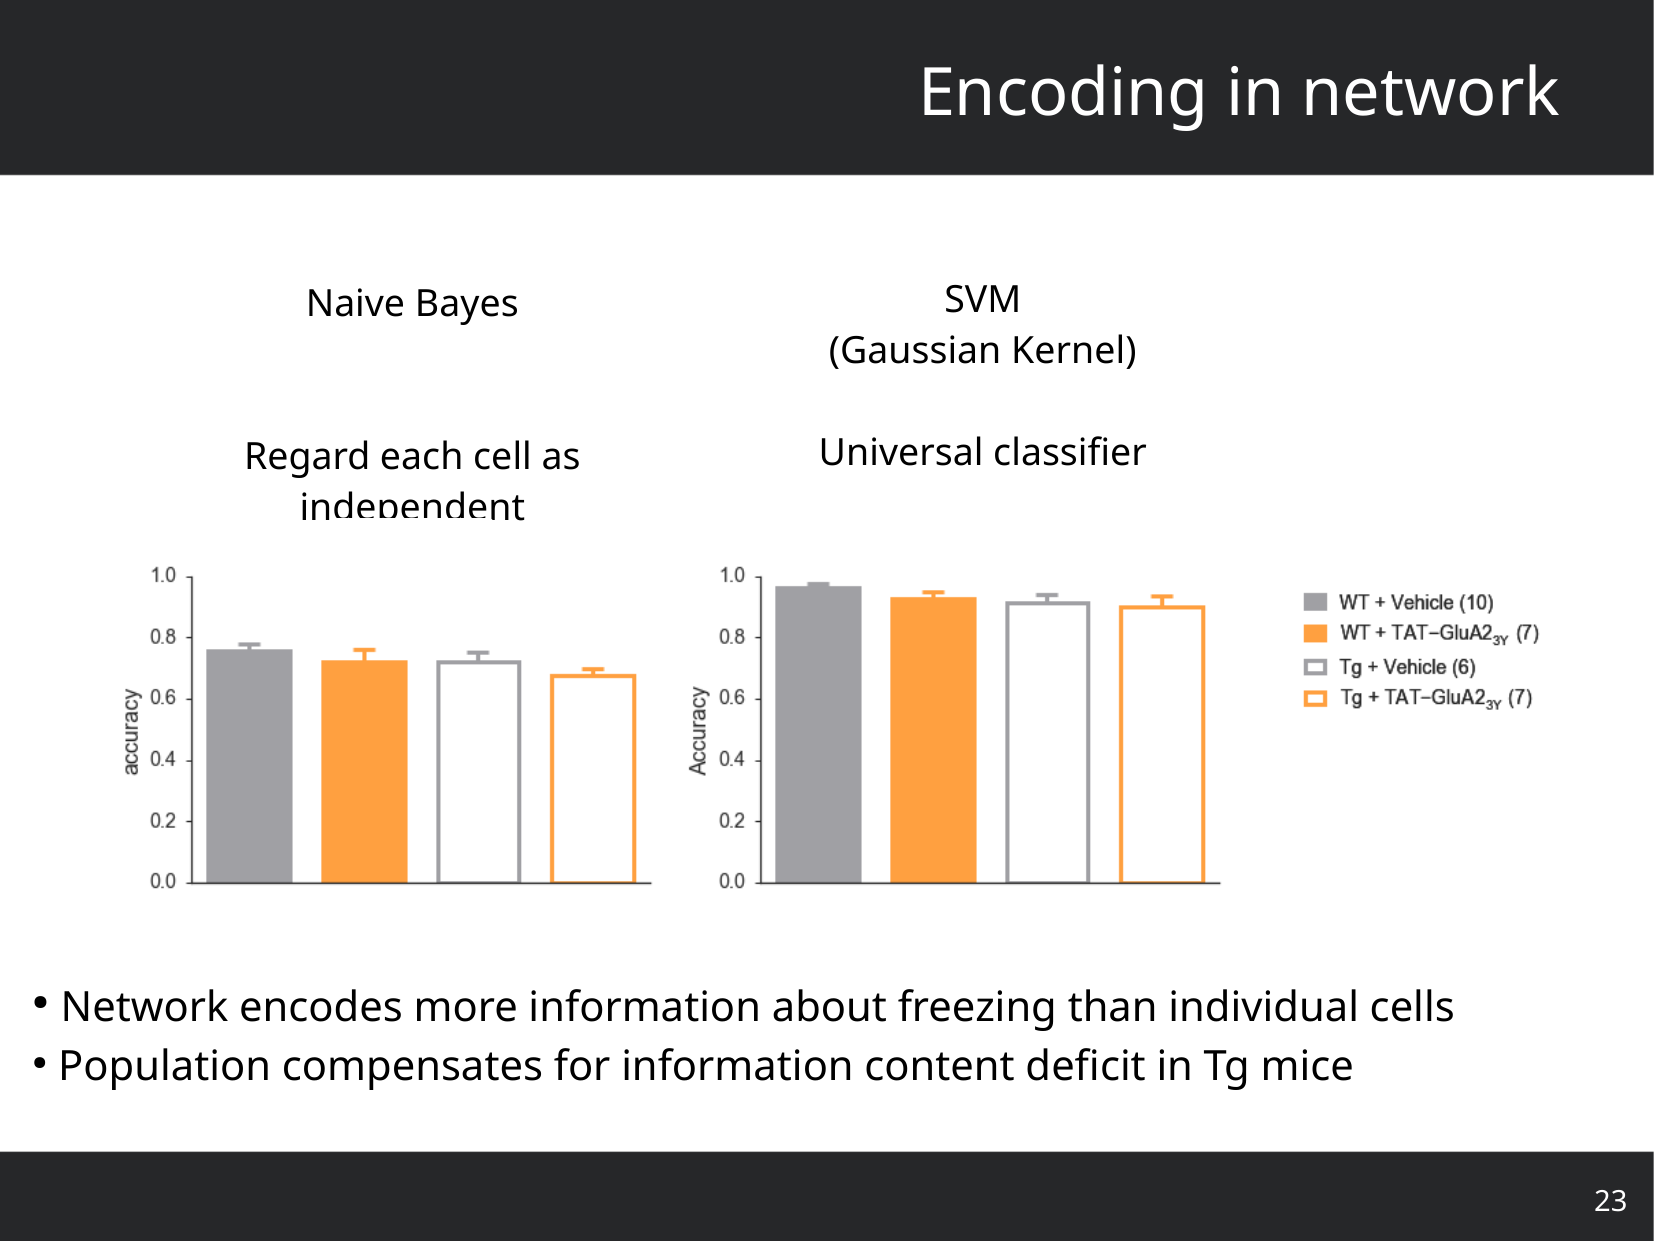

Encoding in network
SVM
(Gaussian Kernel)
Universal classifier
Naive Bayes
Regard each cell as independent
 Network encodes more information about freezing than individual cells
 Population compensates for information content deficit in Tg mice
23